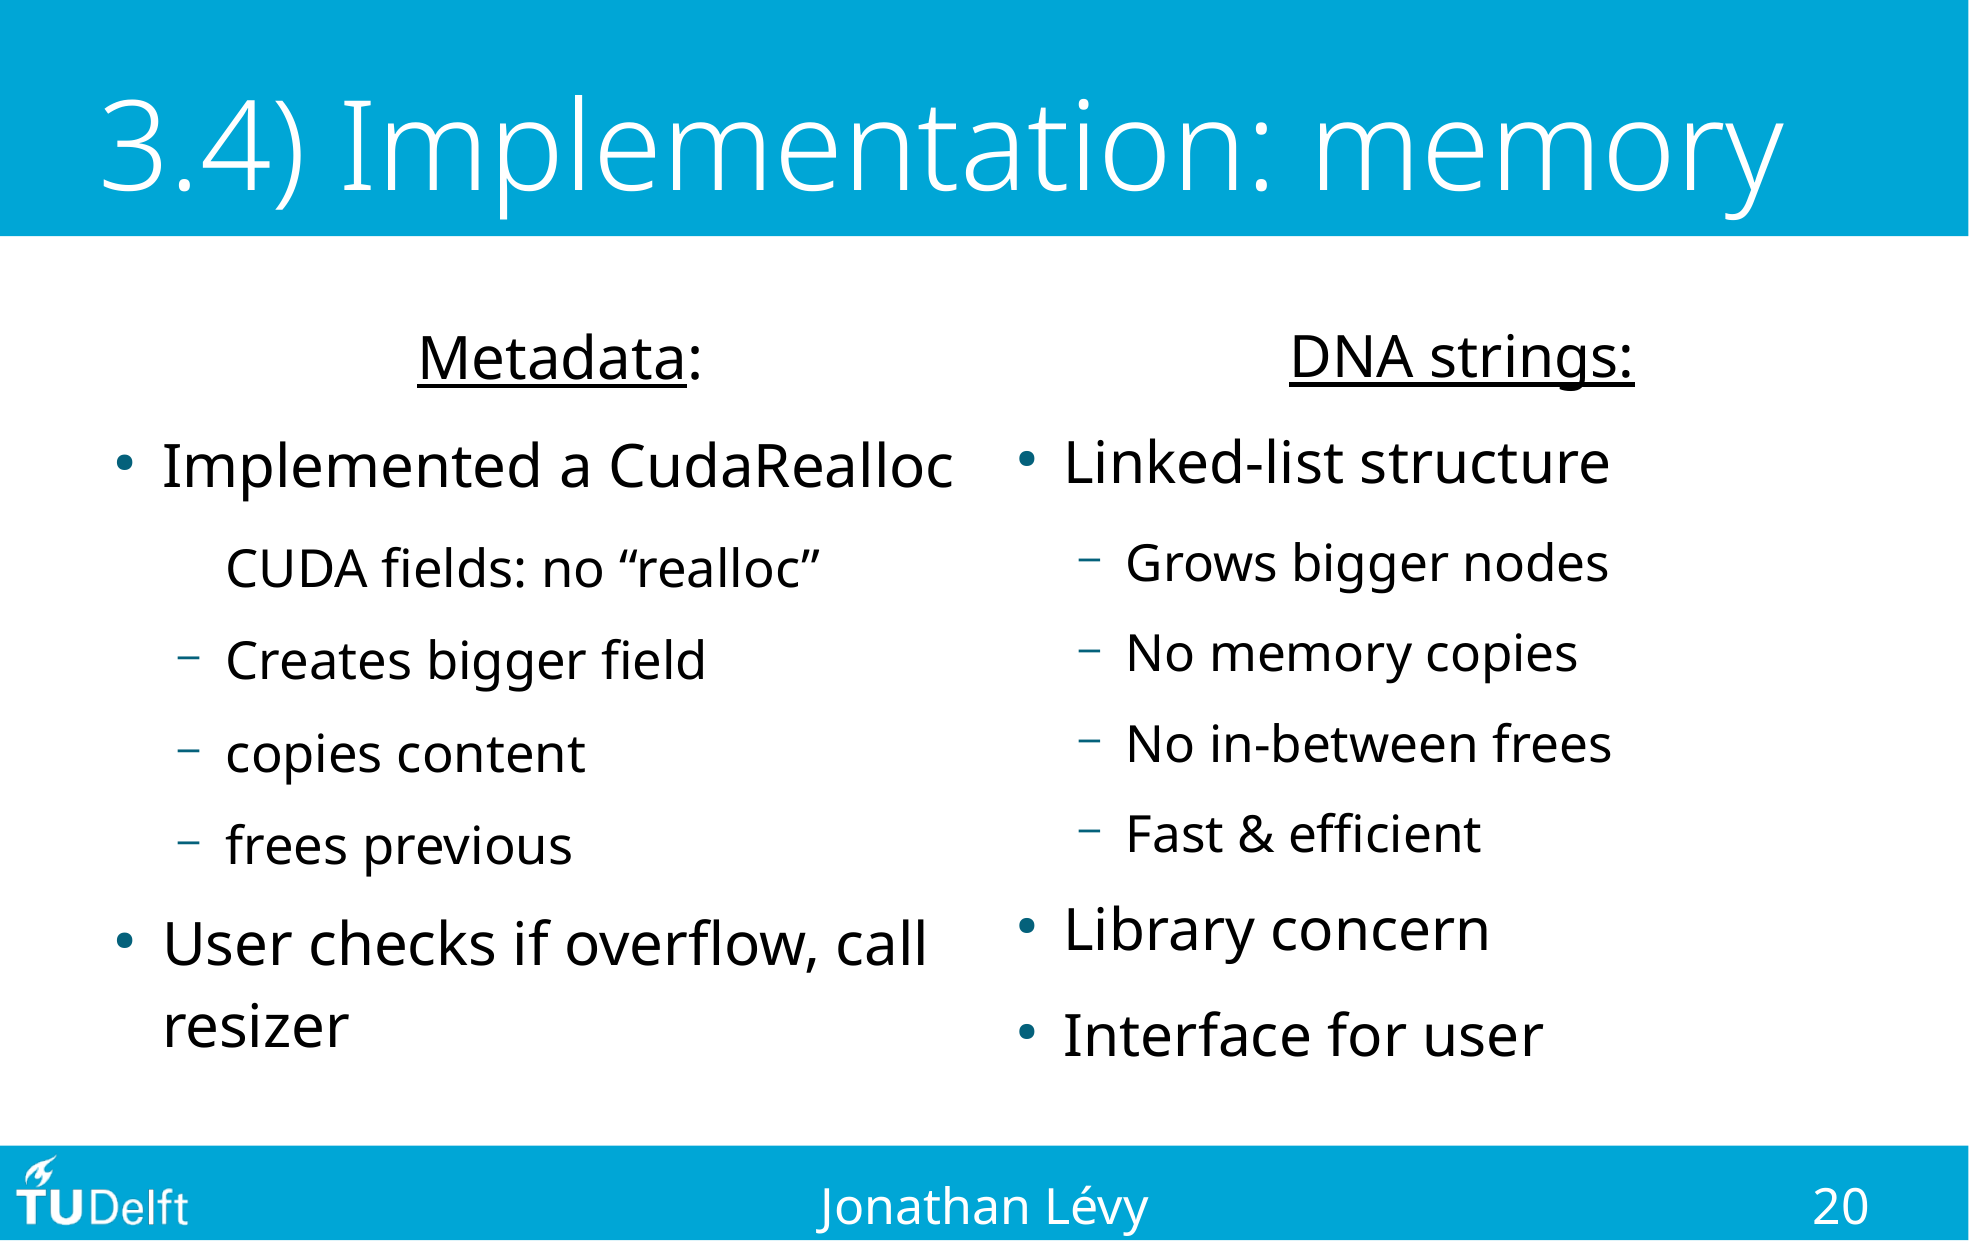

# 3.4) Implementation: memory
Metadata:
Implemented a CudaRealloc
CUDA fields: no “realloc”
Creates bigger field
copies content
frees previous
User checks if overflow, call resizer
DNA strings:
Linked-list structure
Grows bigger nodes
No memory copies
No in-between frees
Fast & efficient
Library concern
Interface for user
Jonathan Lévy
20